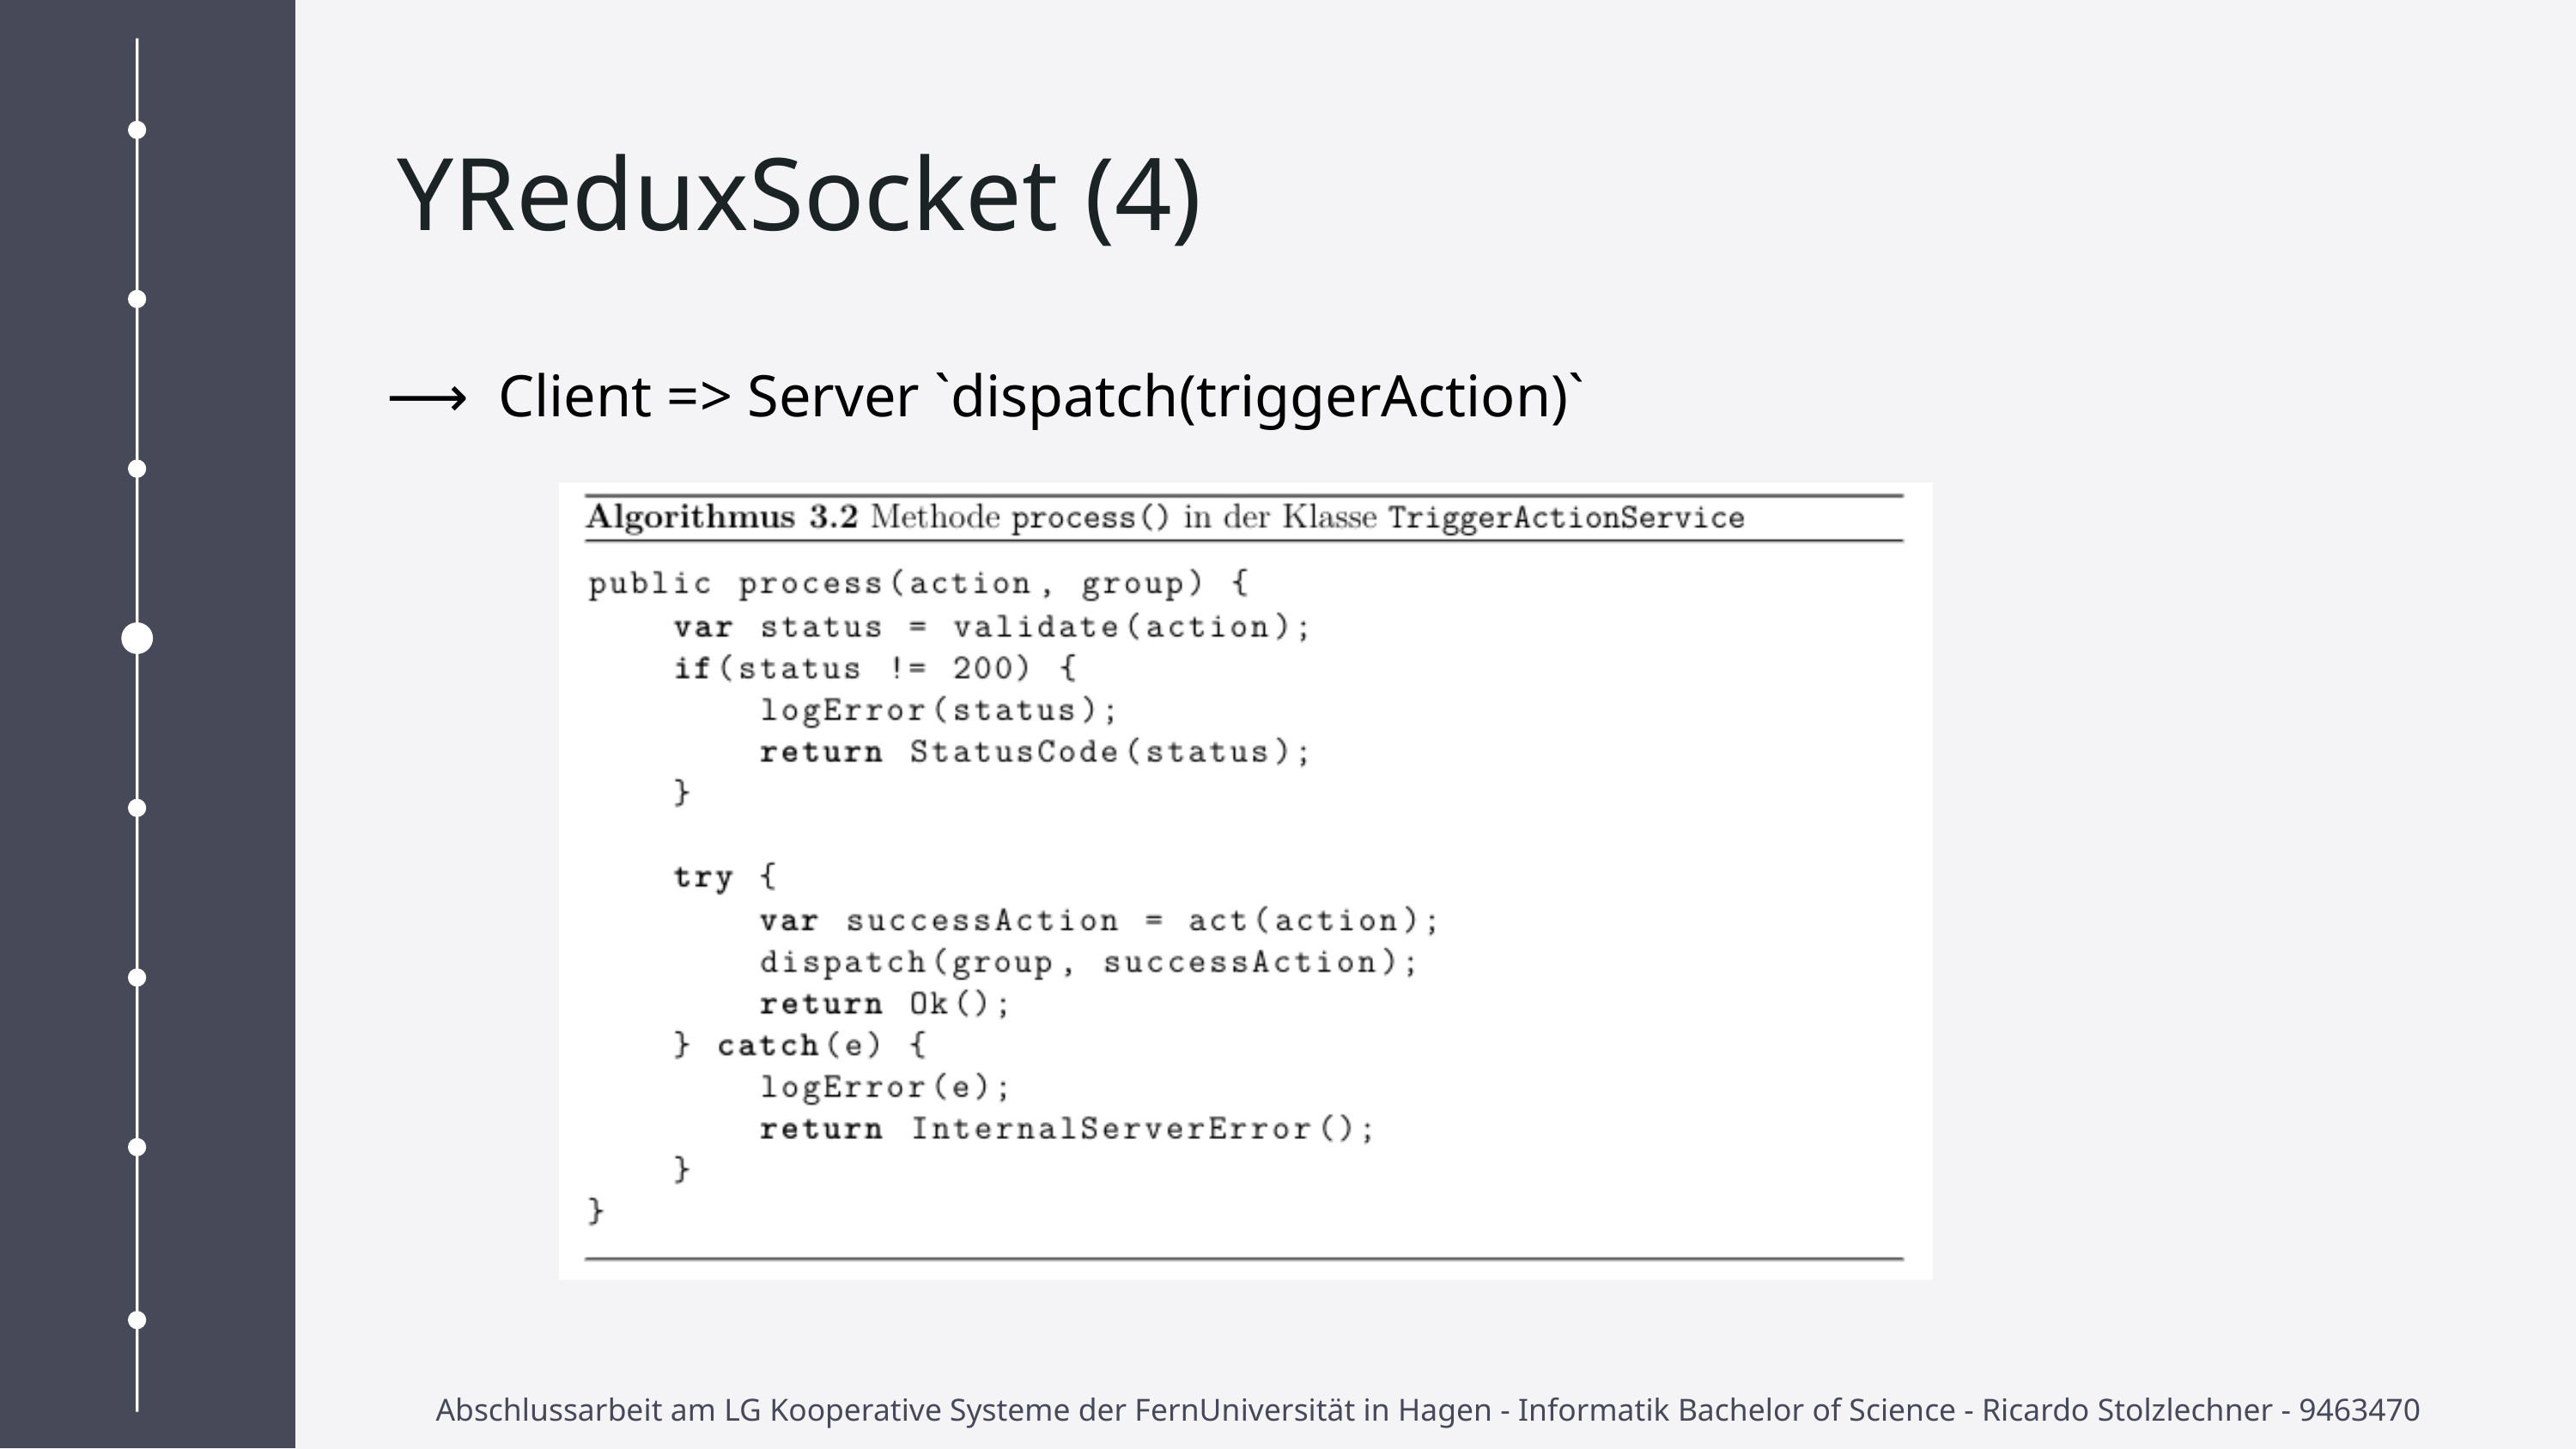

YReduxSocket (4)
⟶ Client => Server `dispatch(triggerAction)`
Abschlussarbeit am LG Kooperative Systeme der FernUniversität in Hagen - Informatik Bachelor of Science - Ricardo Stolzlechner - 9463470